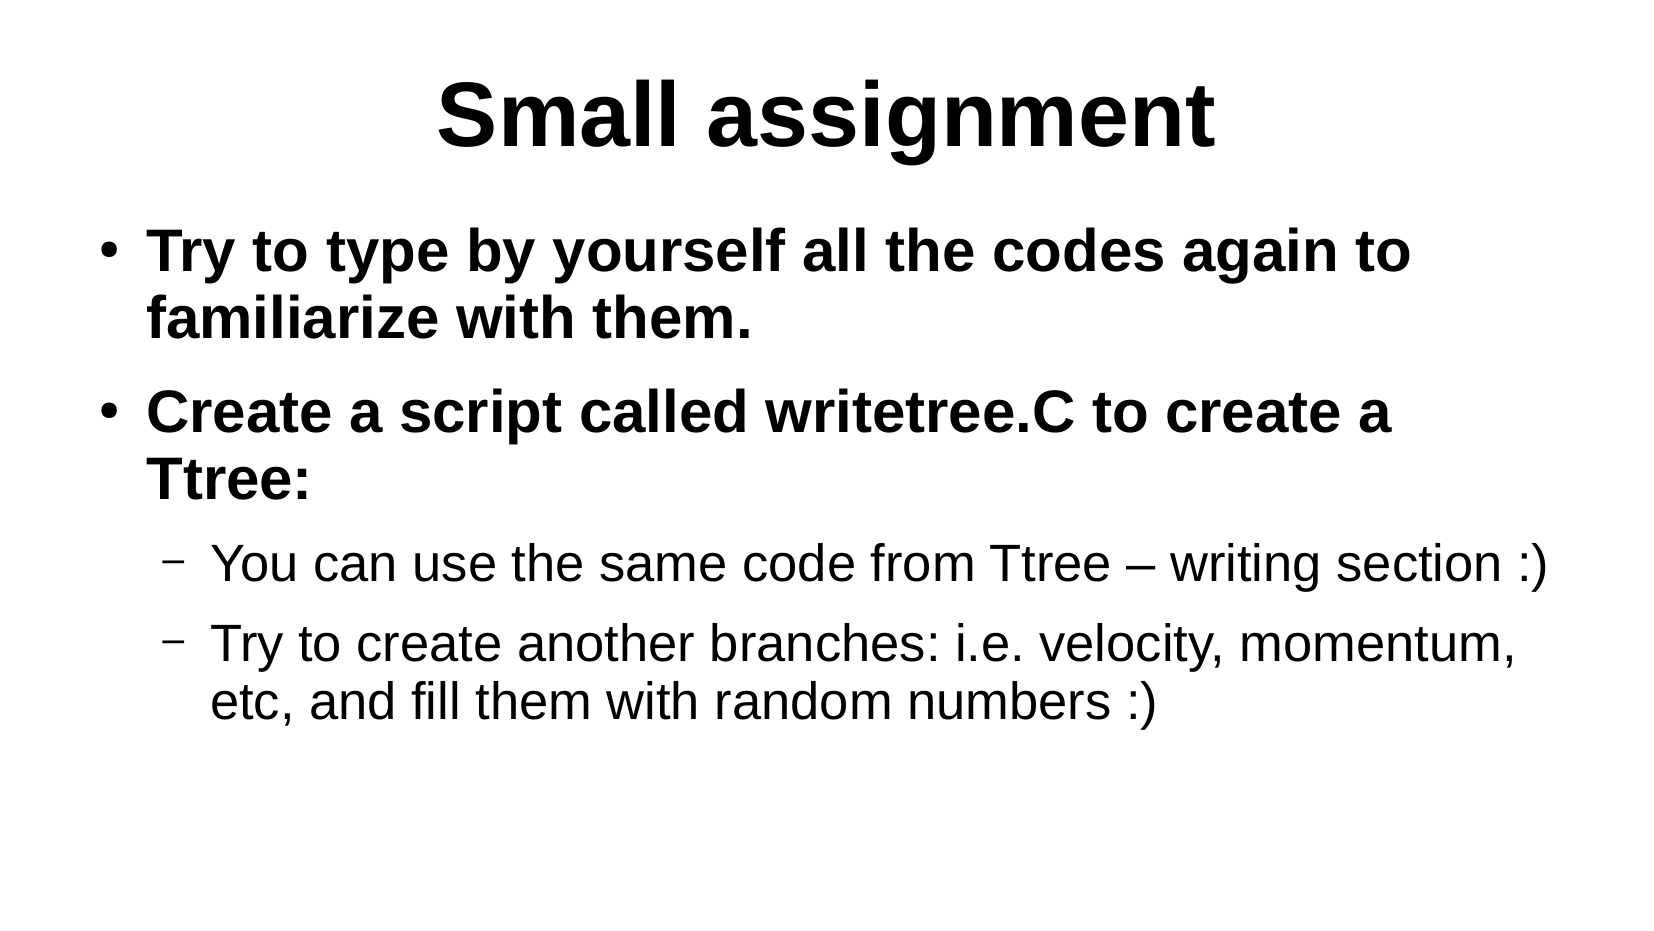

# Small assignment
Try to type by yourself all the codes again to familiarize with them.
Create a script called writetree.C to create a Ttree:
You can use the same code from Ttree – writing section :)
Try to create another branches: i.e. velocity, momentum, etc, and fill them with random numbers :)